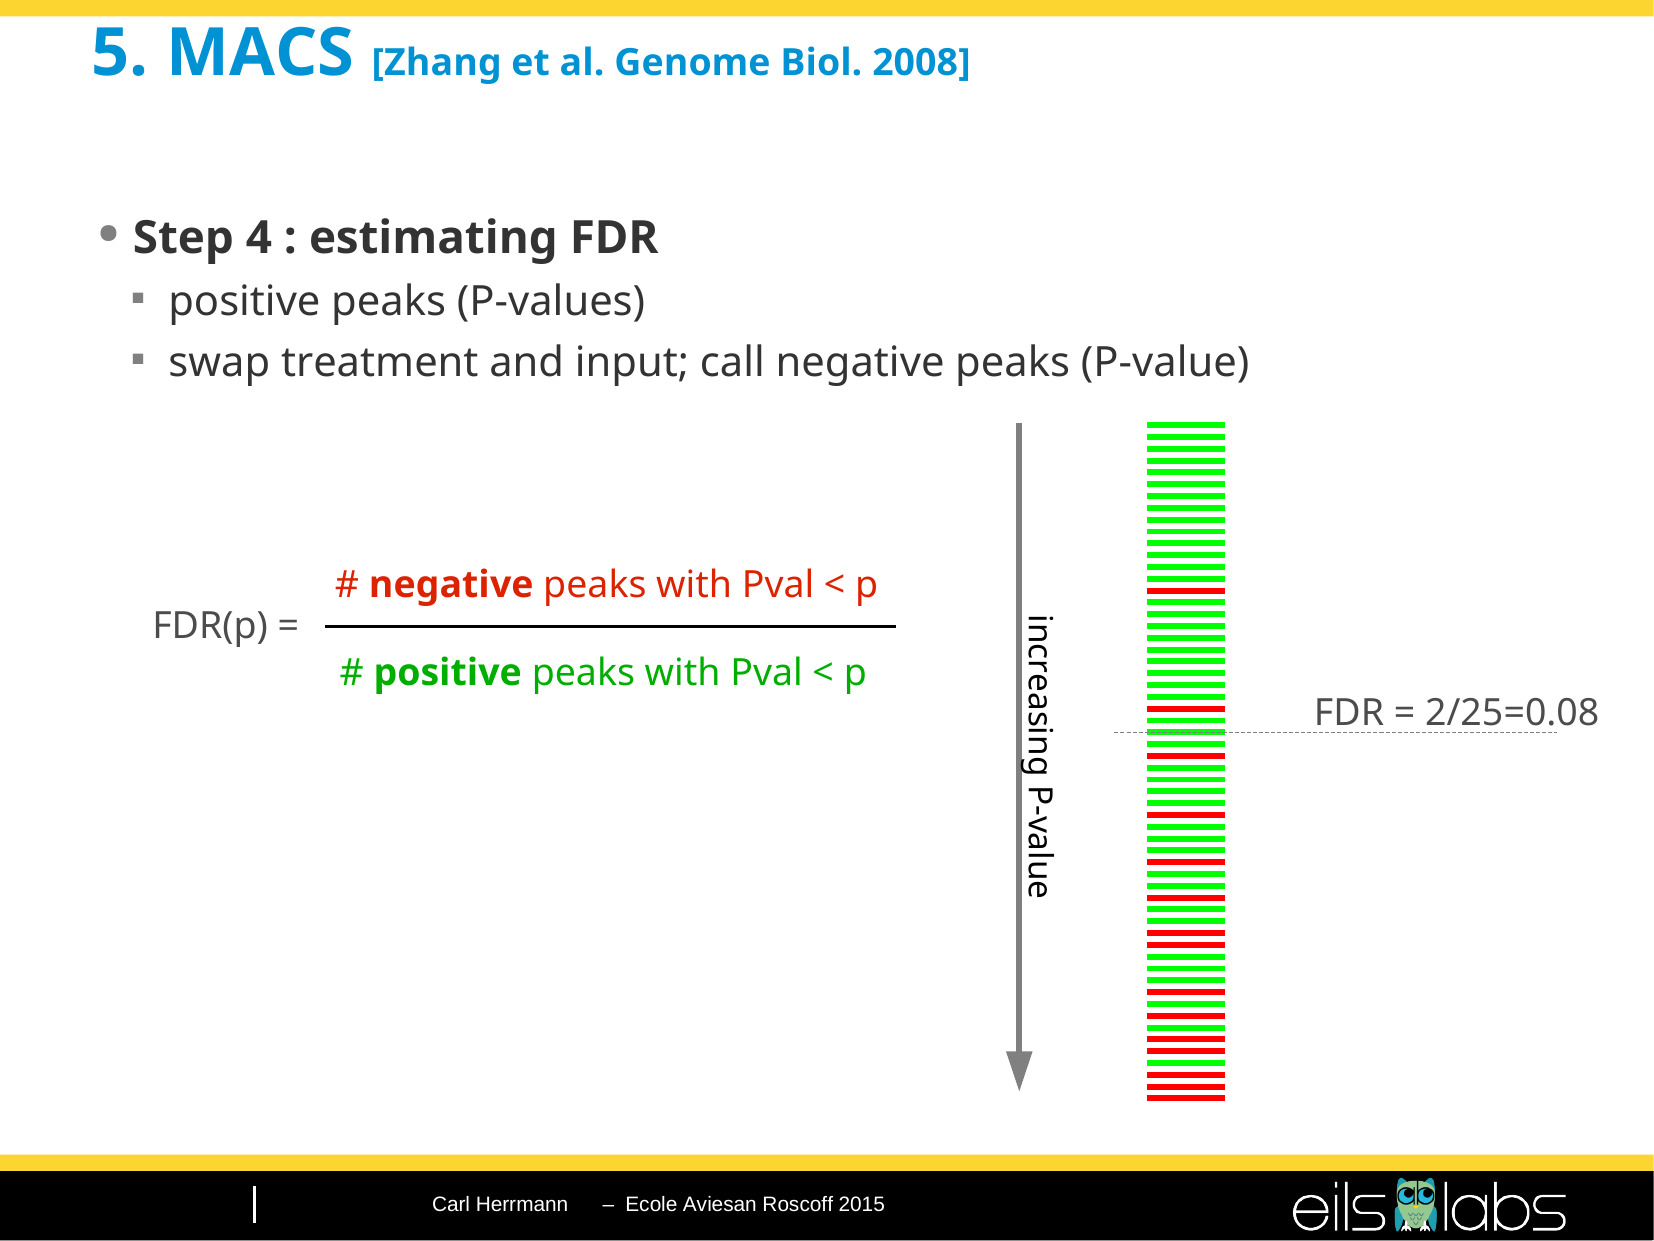

5. MACS [Zhang et al. Genome Biol. 2008]
# Step 4 : estimating FDR
positive peaks (P-values)
swap treatment and input; call negative peaks (P-value)
increasing P-value
# negative peaks with Pval < p
FDR(p) =
# positive peaks with Pval < p
FDR = 2/25=0.08